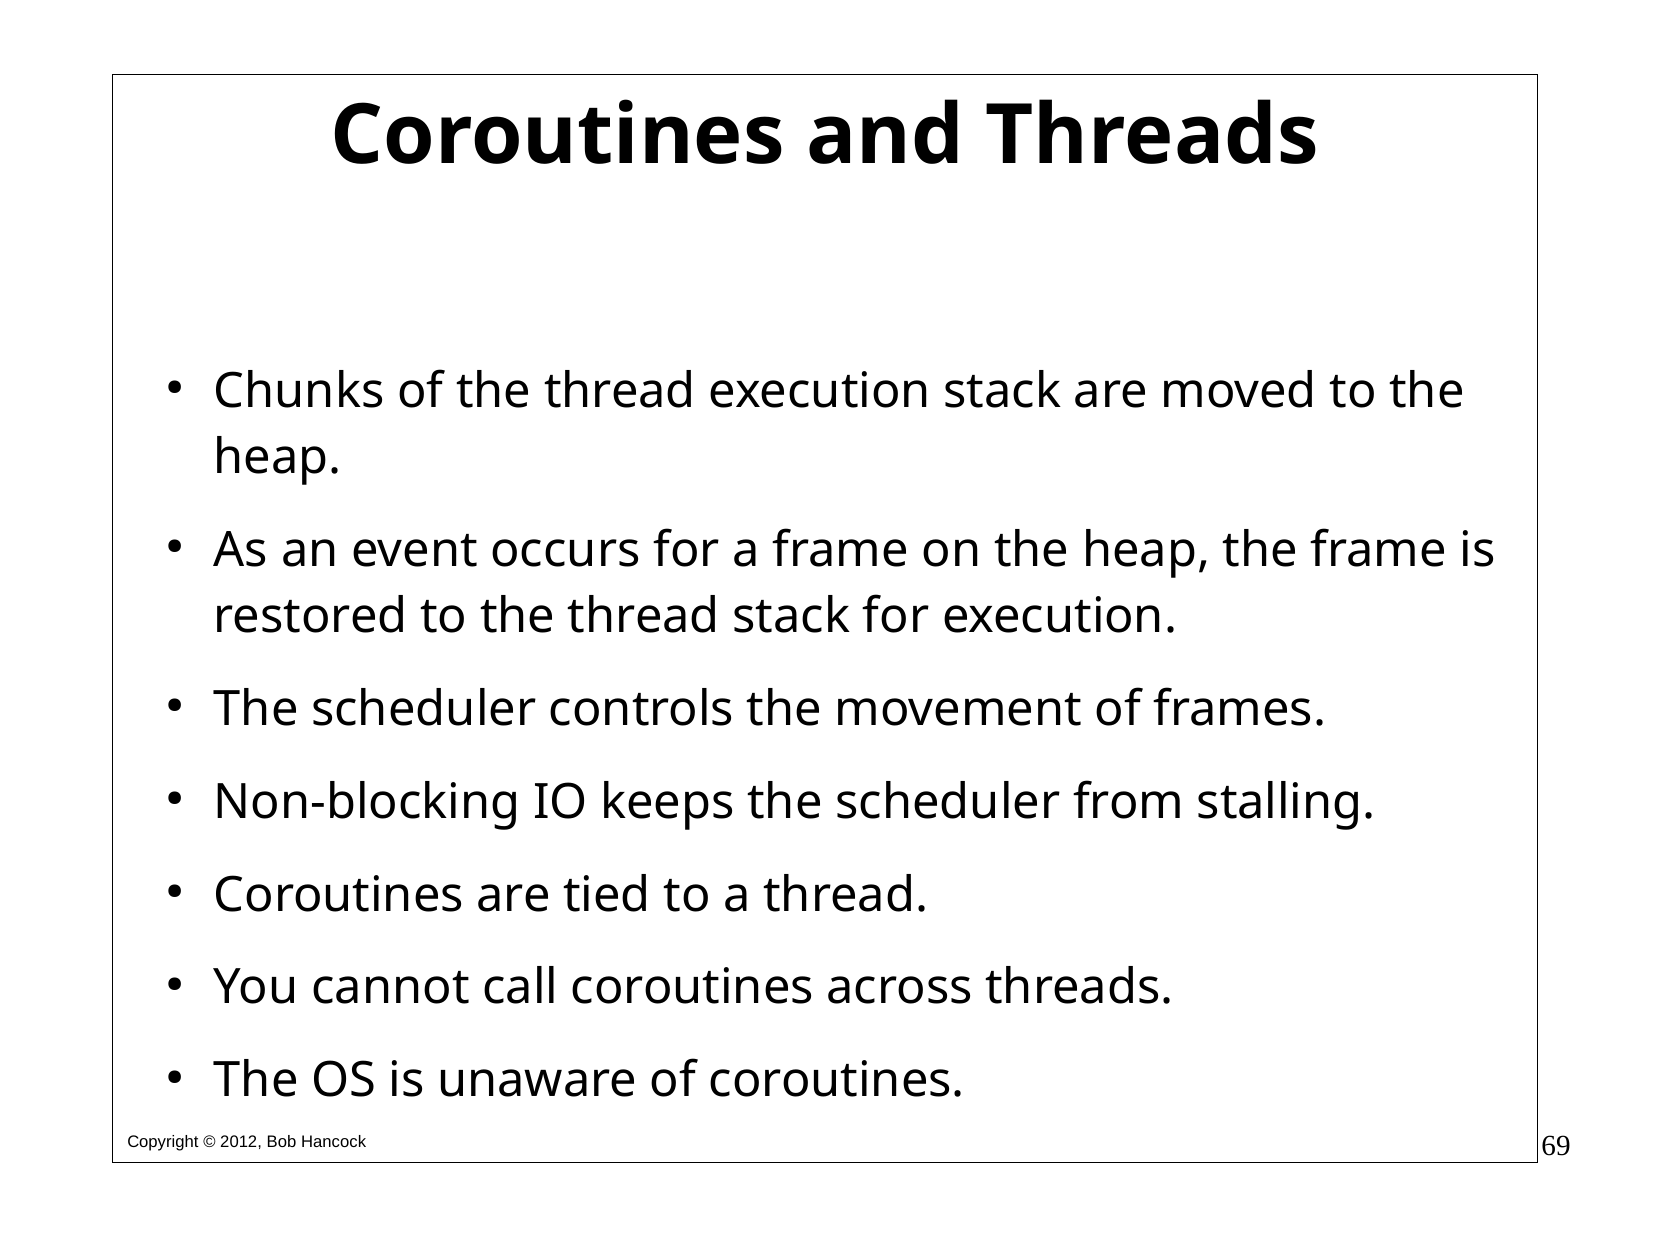

# Coroutines and Threads
Chunks of the thread execution stack are moved to the heap.
As an event occurs for a frame on the heap, the frame is restored to the thread stack for execution.
The scheduler controls the movement of frames.
Non-blocking IO keeps the scheduler from stalling.
Coroutines are tied to a thread.
You cannot call coroutines across threads.
The OS is unaware of coroutines.
Copyright © 2012, Bob Hancock
69